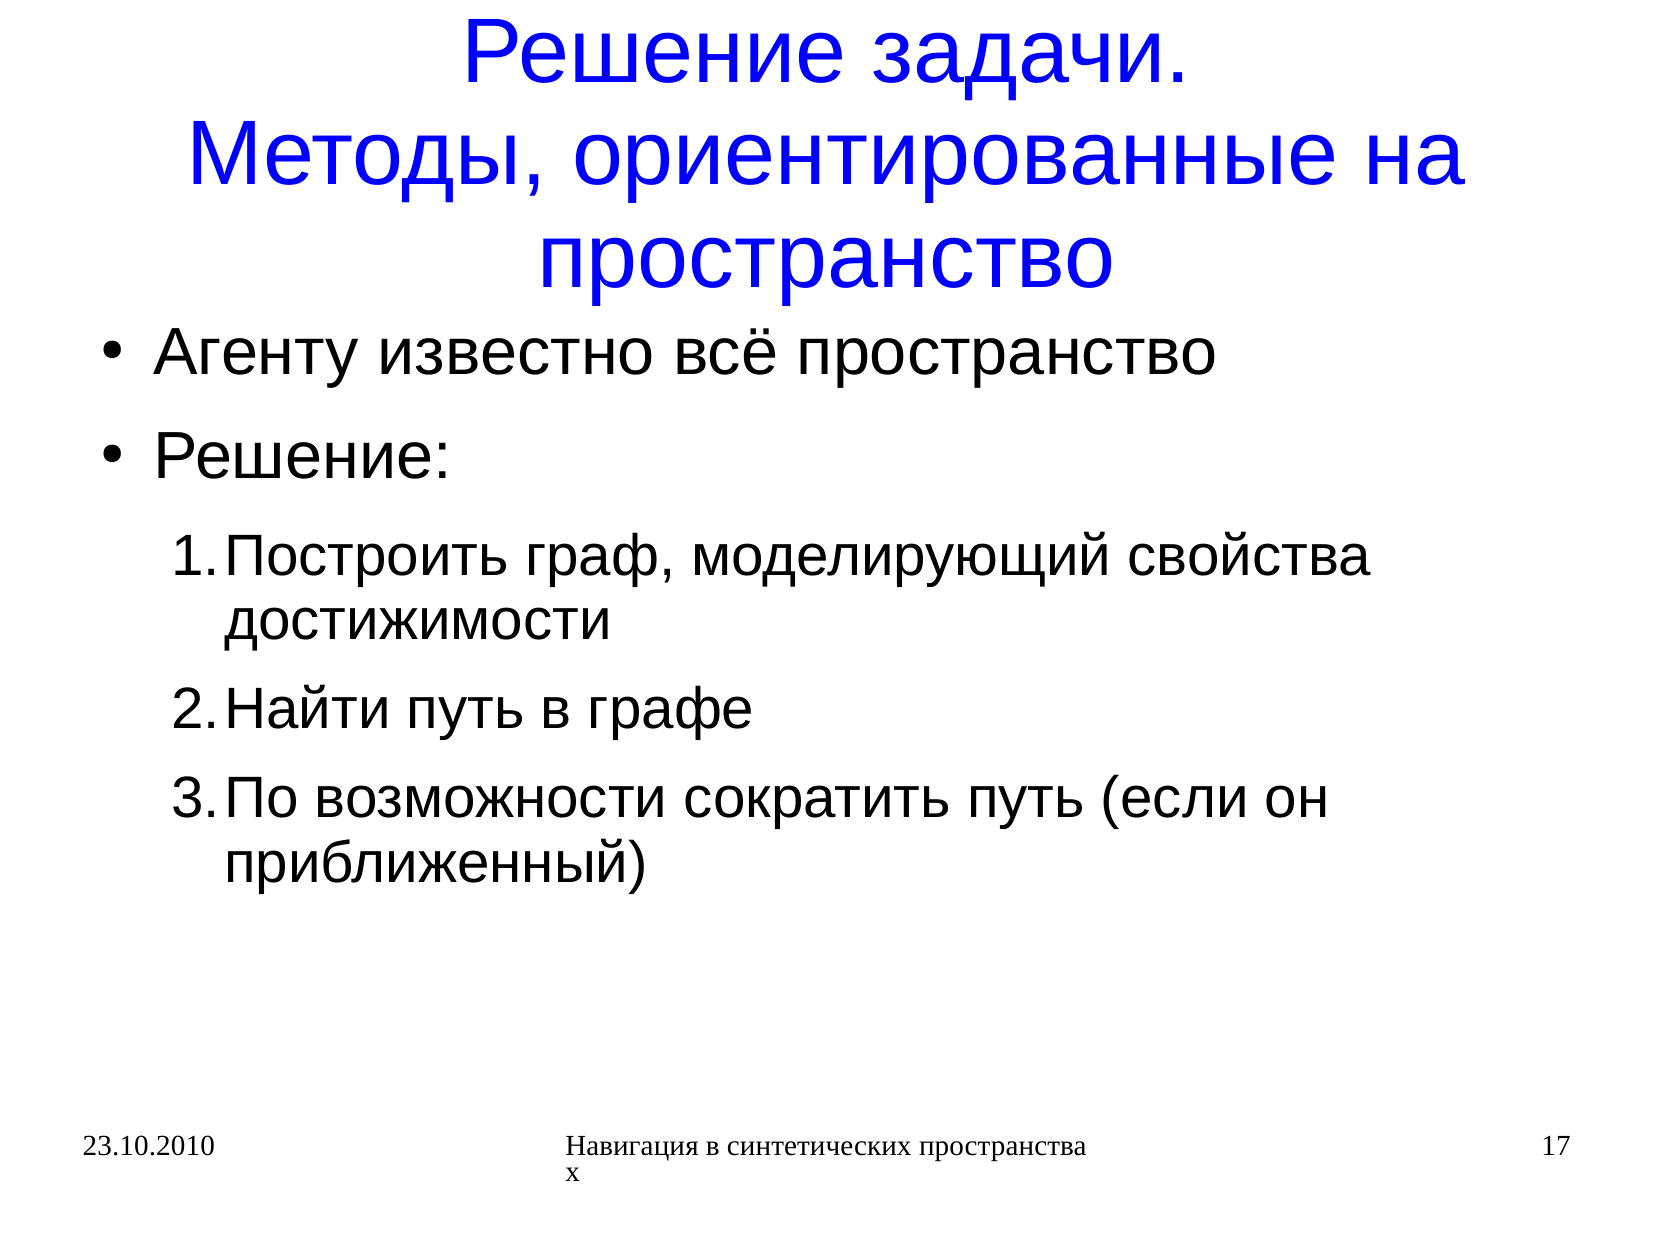

# Решение задачи. Методы, ориентированные на пространство
Агенту известно всё пространство
Решение:
Построить граф, моделирующий свойства достижимости
Найти путь в графе
По возможности сократить путь (если он приближенный)
23.10.2010
Навигация в синтетических пространствах
17